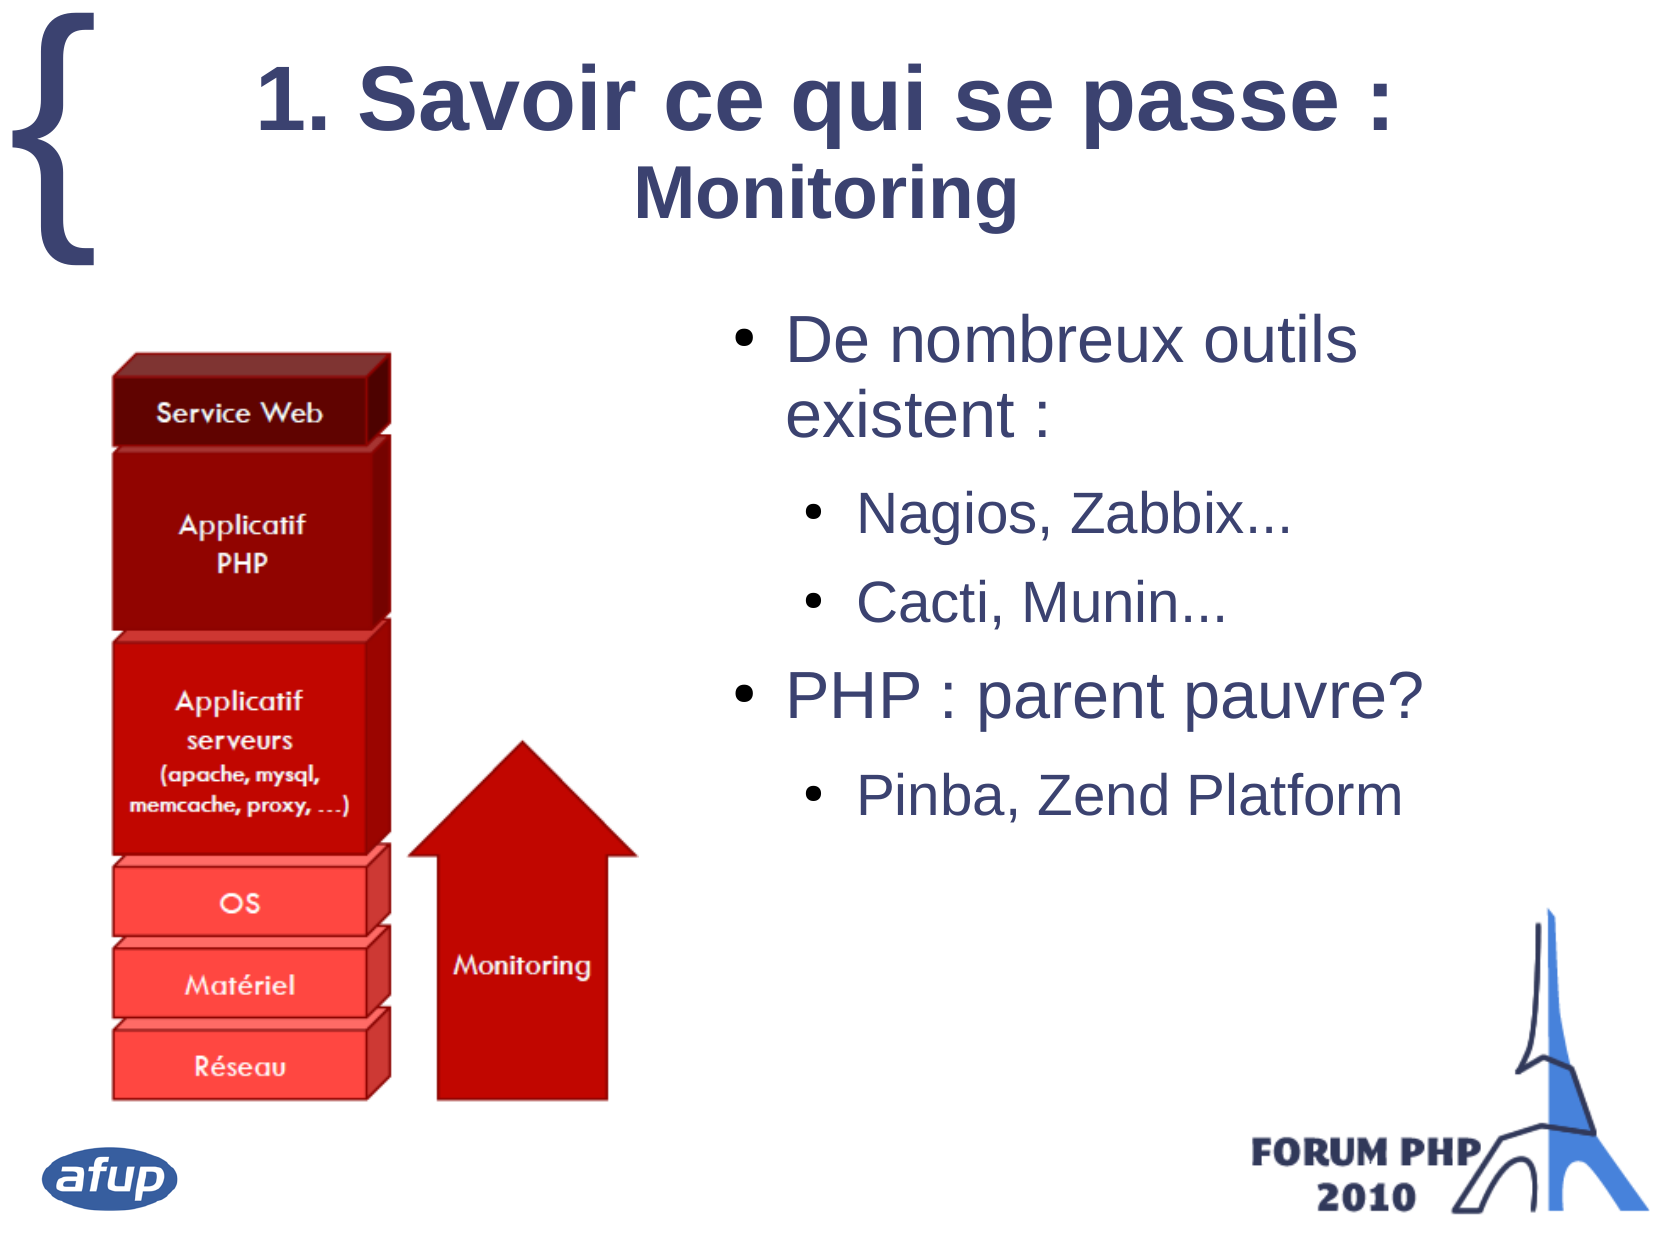

# 1. Savoir ce qui se passe : Monitoring
De nombreux outils existent :
Nagios, Zabbix...
Cacti, Munin...
PHP : parent pauvre?
Pinba, Zend Platform